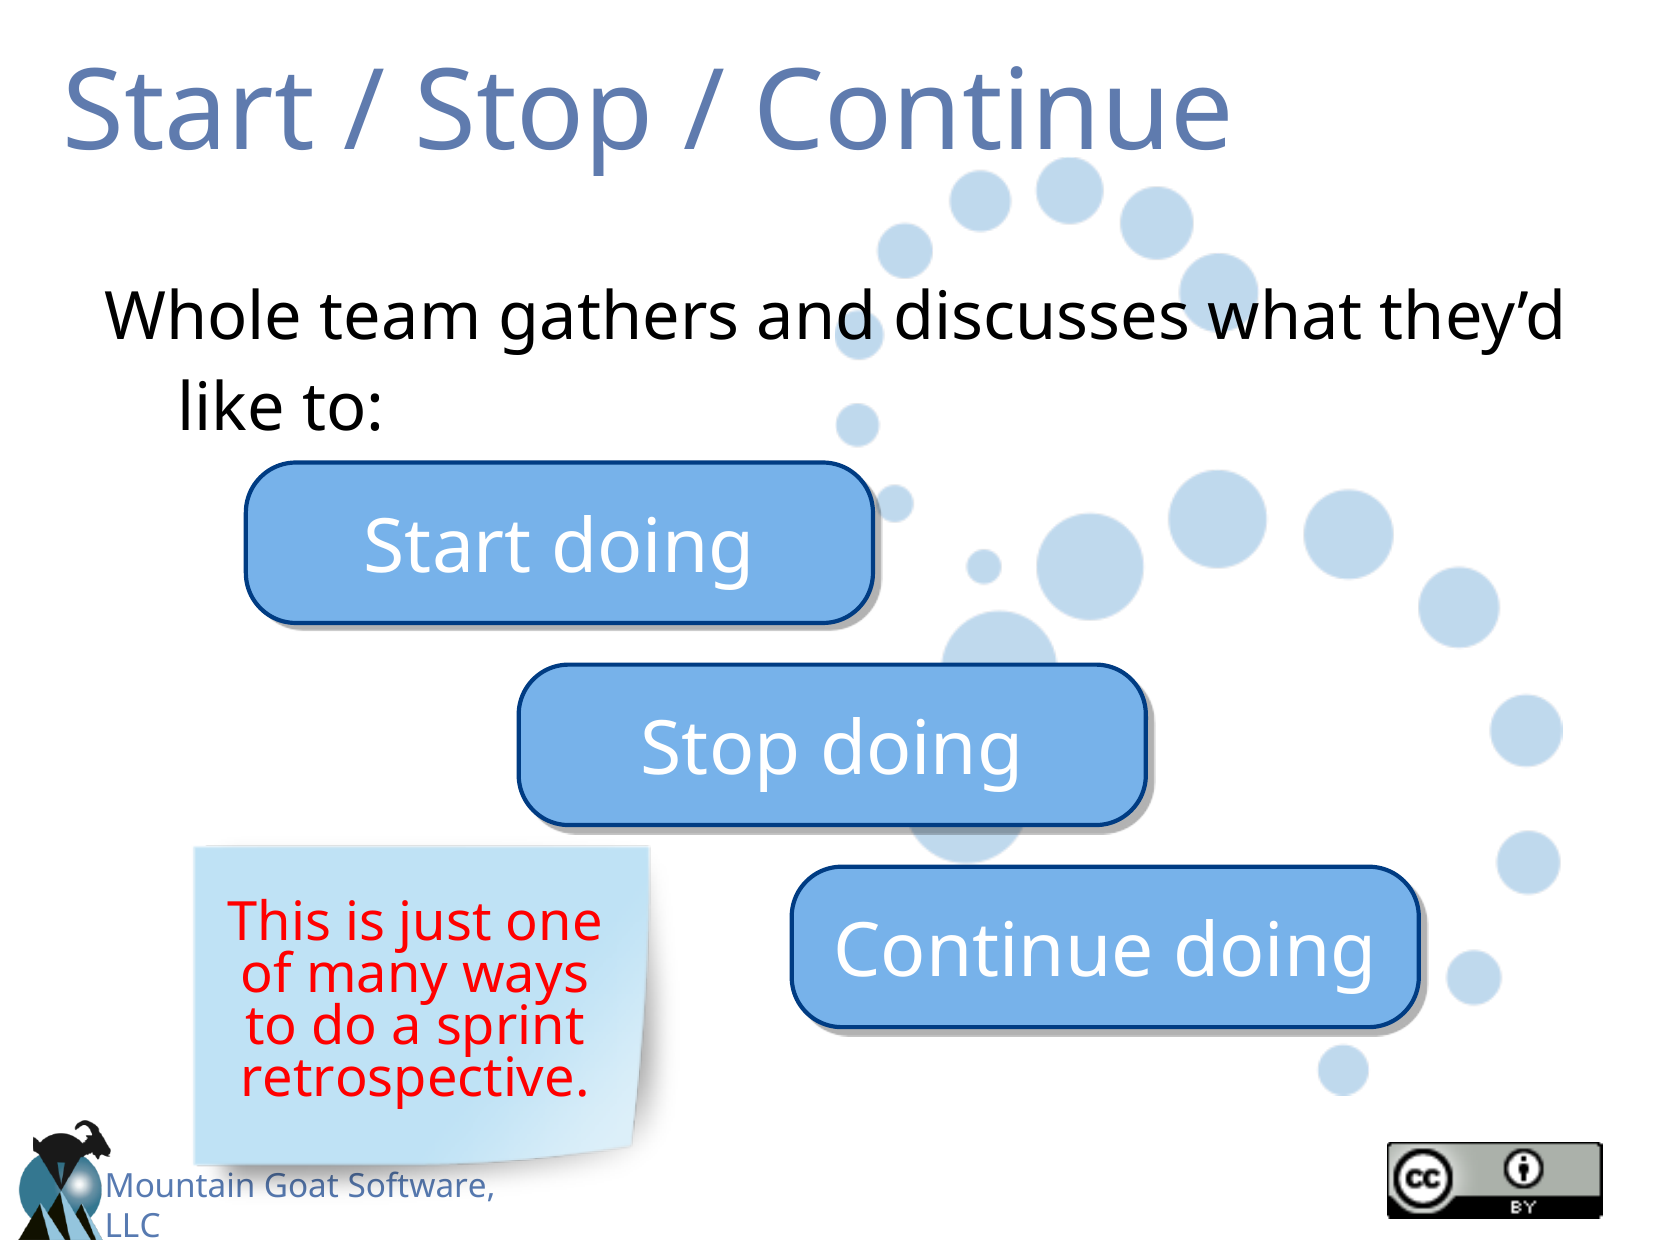

# Start / Stop / Continue
Whole team gathers and discusses what they’d like to:
Start doing
Stop doing
This is just one of many ways to do a sprint retrospective.
Continue doing